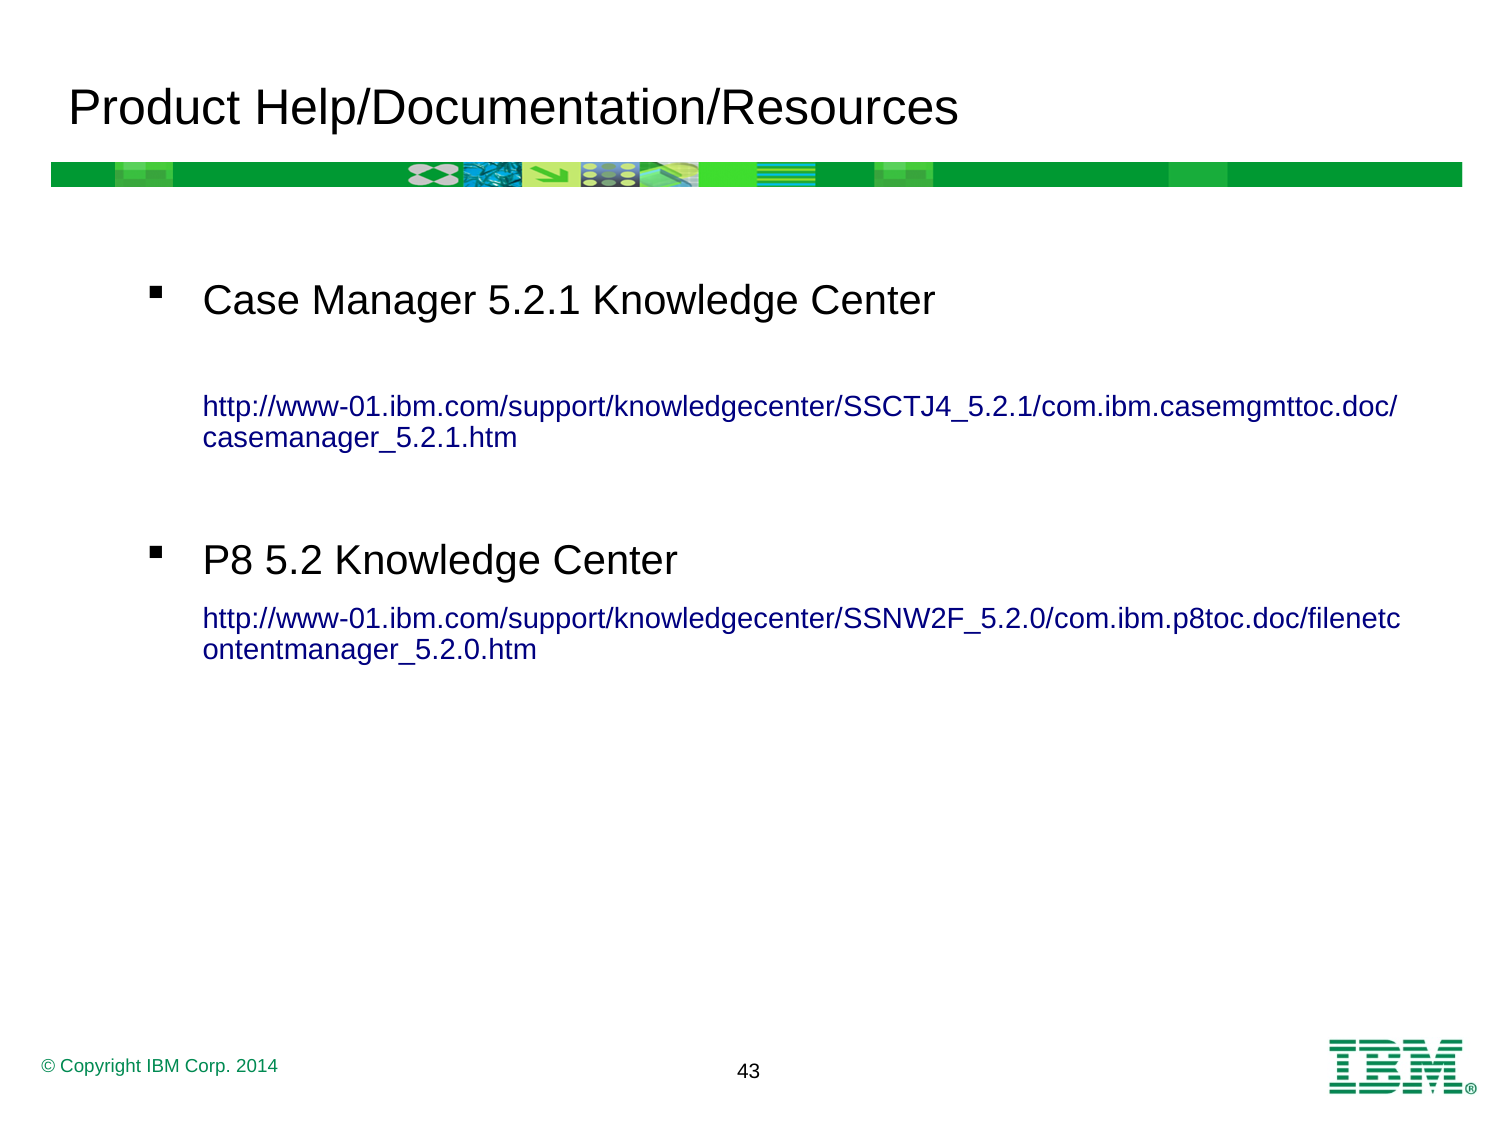

# Product Help/Documentation/Resources
Case Manager 5.2.1 Knowledge Center
 http://www-01.ibm.com/support/knowledgecenter/SSCTJ4_5.2.1/com.ibm.casemgmttoc.doc/casemanager_5.2.1.htm
P8 5.2 Knowledge Center
http://www-01.ibm.com/support/knowledgecenter/SSNW2F_5.2.0/com.ibm.p8toc.doc/filenetcontentmanager_5.2.0.htm
43